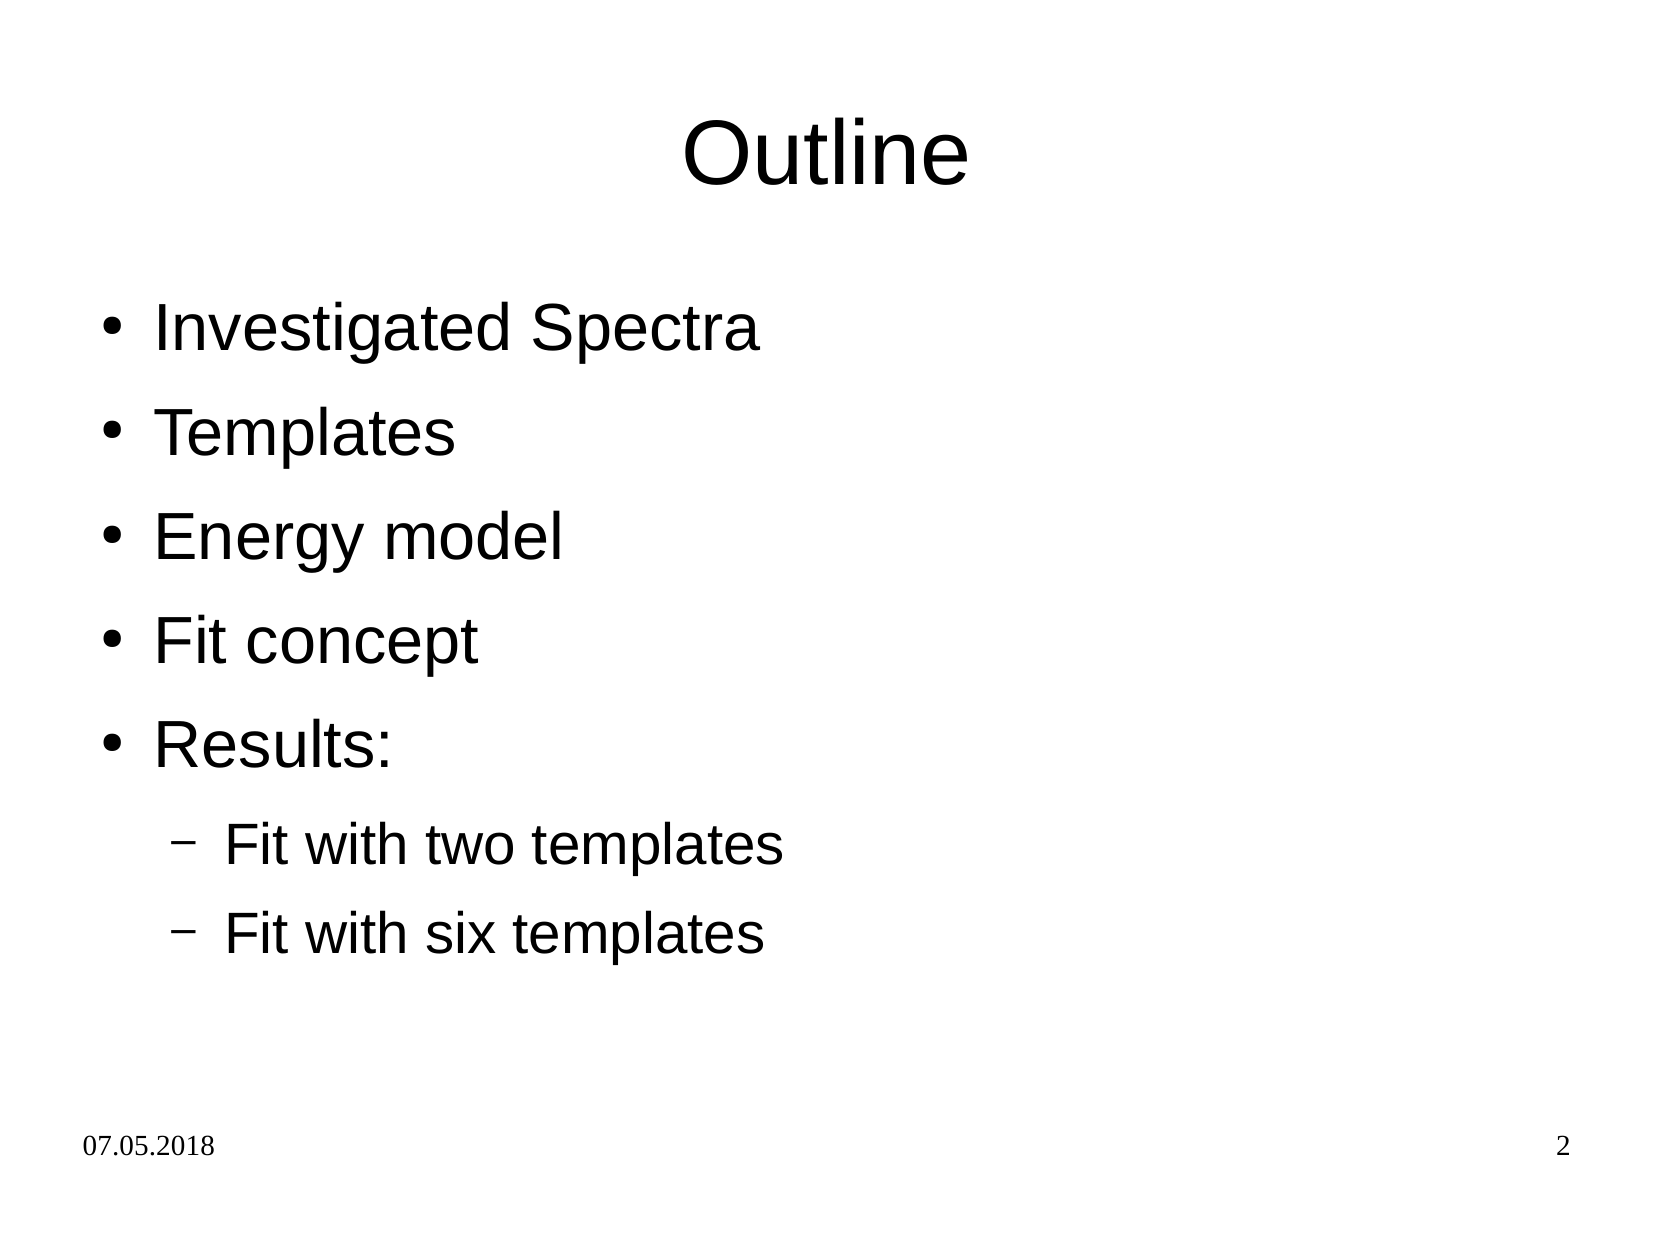

# Outline
Investigated Spectra
Templates
Energy model
Fit concept
Results:
Fit with two templates
Fit with six templates
07.05.2018
2